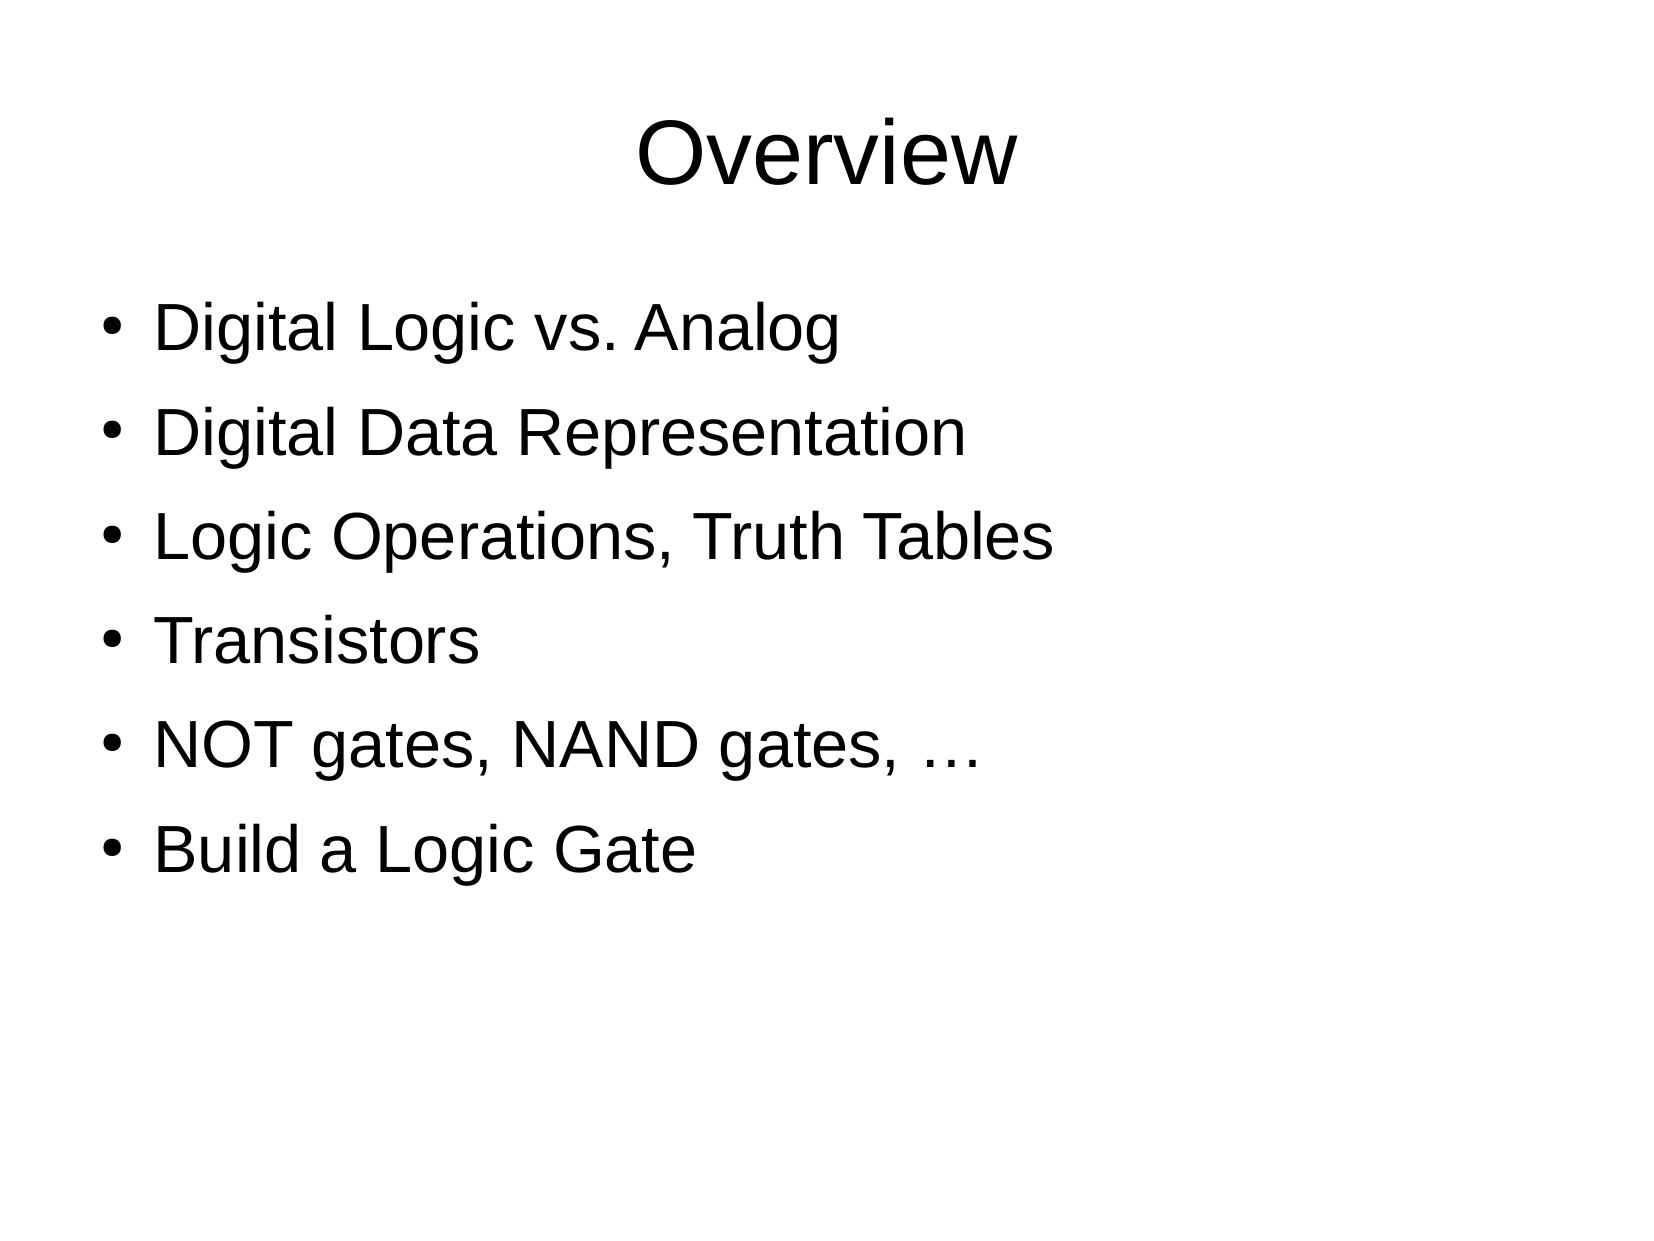

# Overview
Digital Logic vs. Analog
Digital Data Representation
Logic Operations, Truth Tables
Transistors
NOT gates, NAND gates, …
Build a Logic Gate